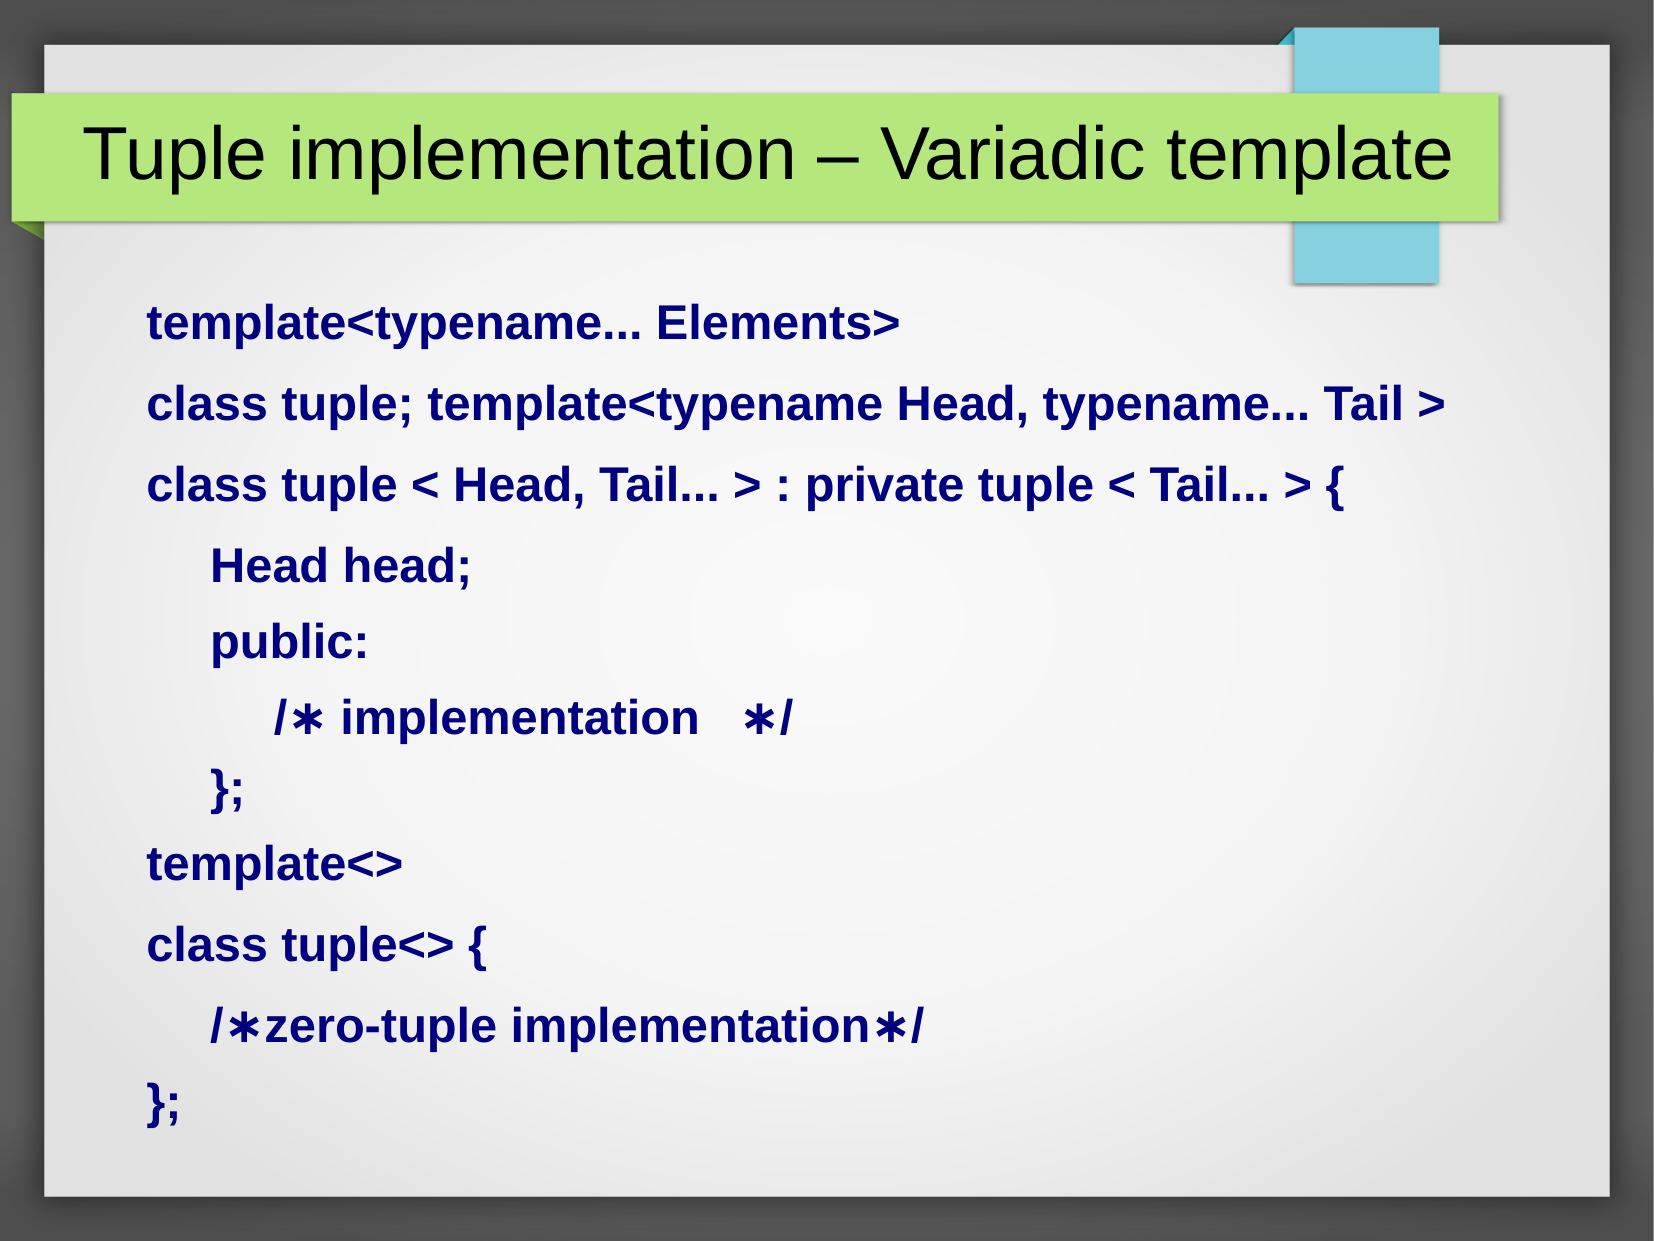

# Tuple implementation – Variadic template
template<typename... Elements>
class tuple; template<typename Head, typename... Tail >
class tuple < Head, Tail... > : private tuple < Tail... > {
Head head;
public:
/∗	implementation	∗/
};
template<>
class tuple<> {
/∗zero-tuple implementation∗/
};